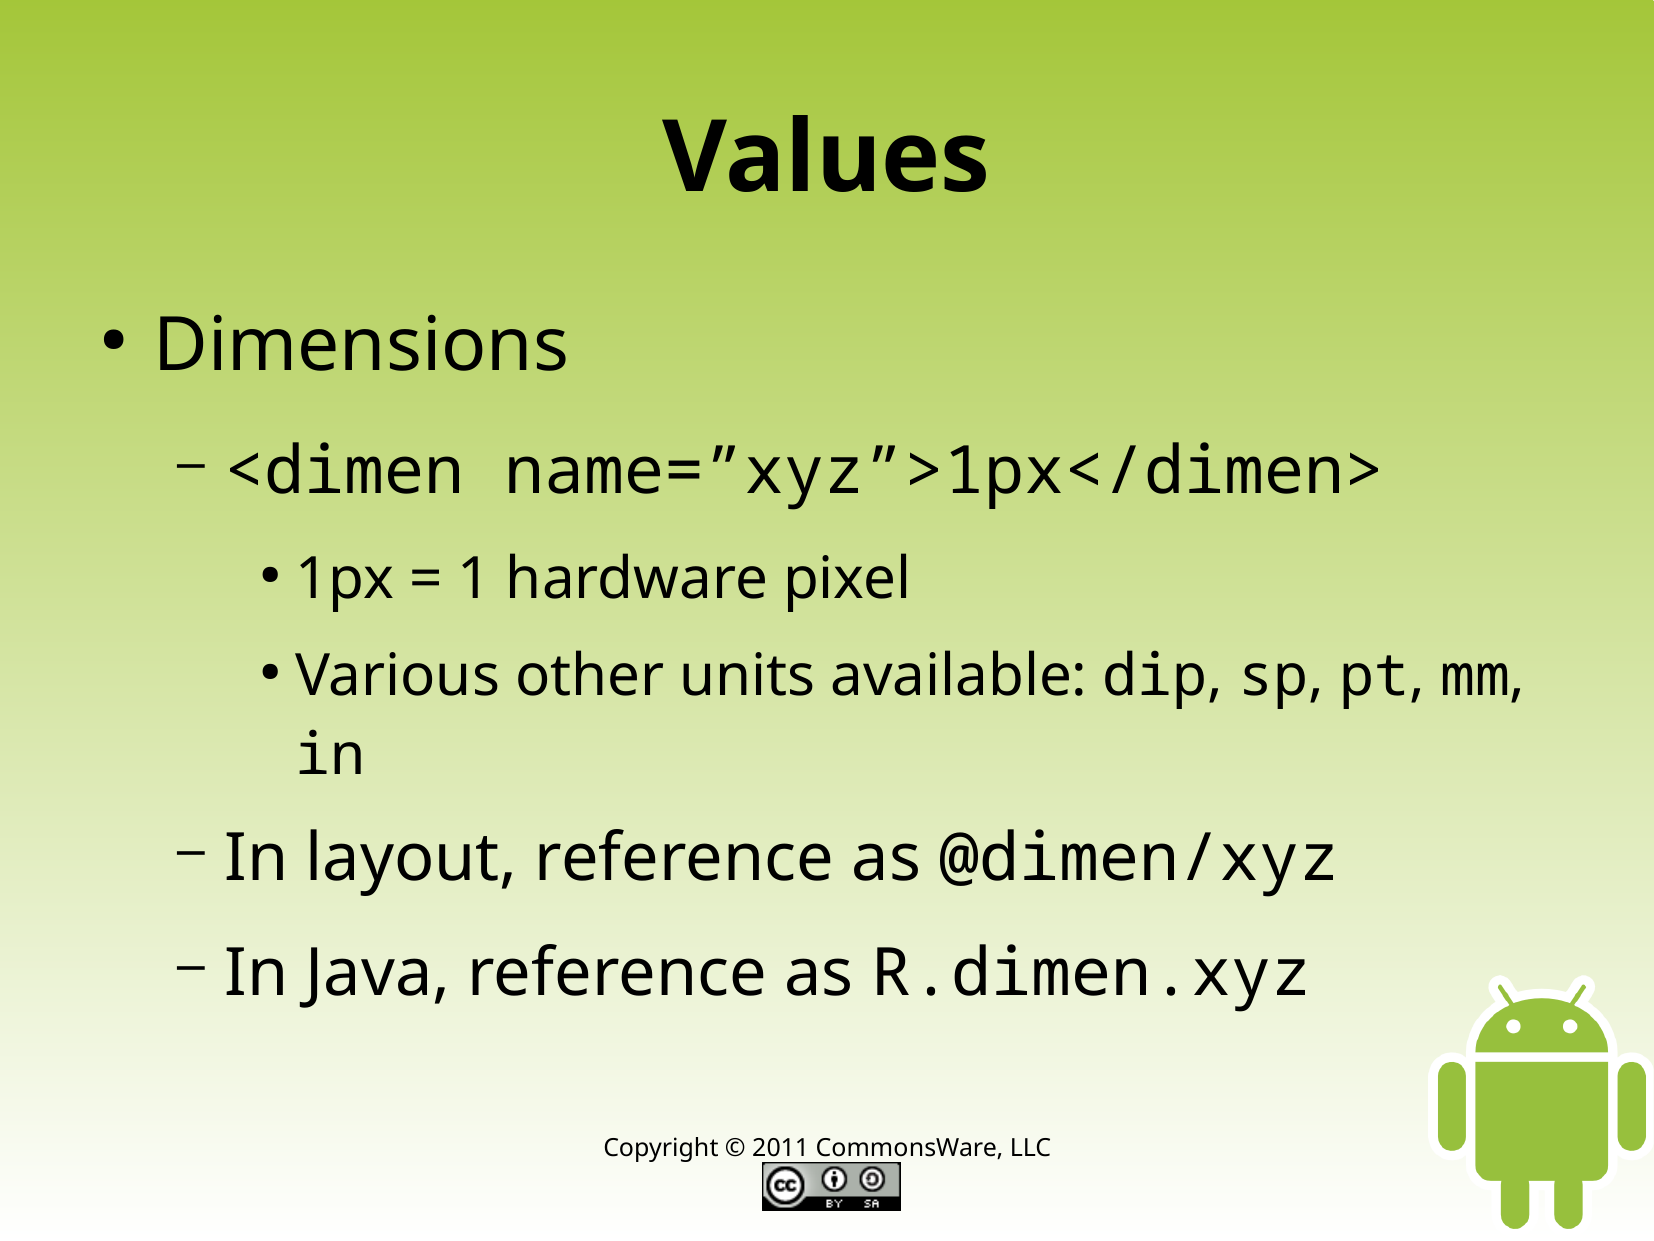

# Values
Dimensions
<dimen name=”xyz”>1px</dimen>
1px = 1 hardware pixel
Various other units available: dip, sp, pt, mm, in
In layout, reference as @dimen/xyz
In Java, reference as R.dimen.xyz